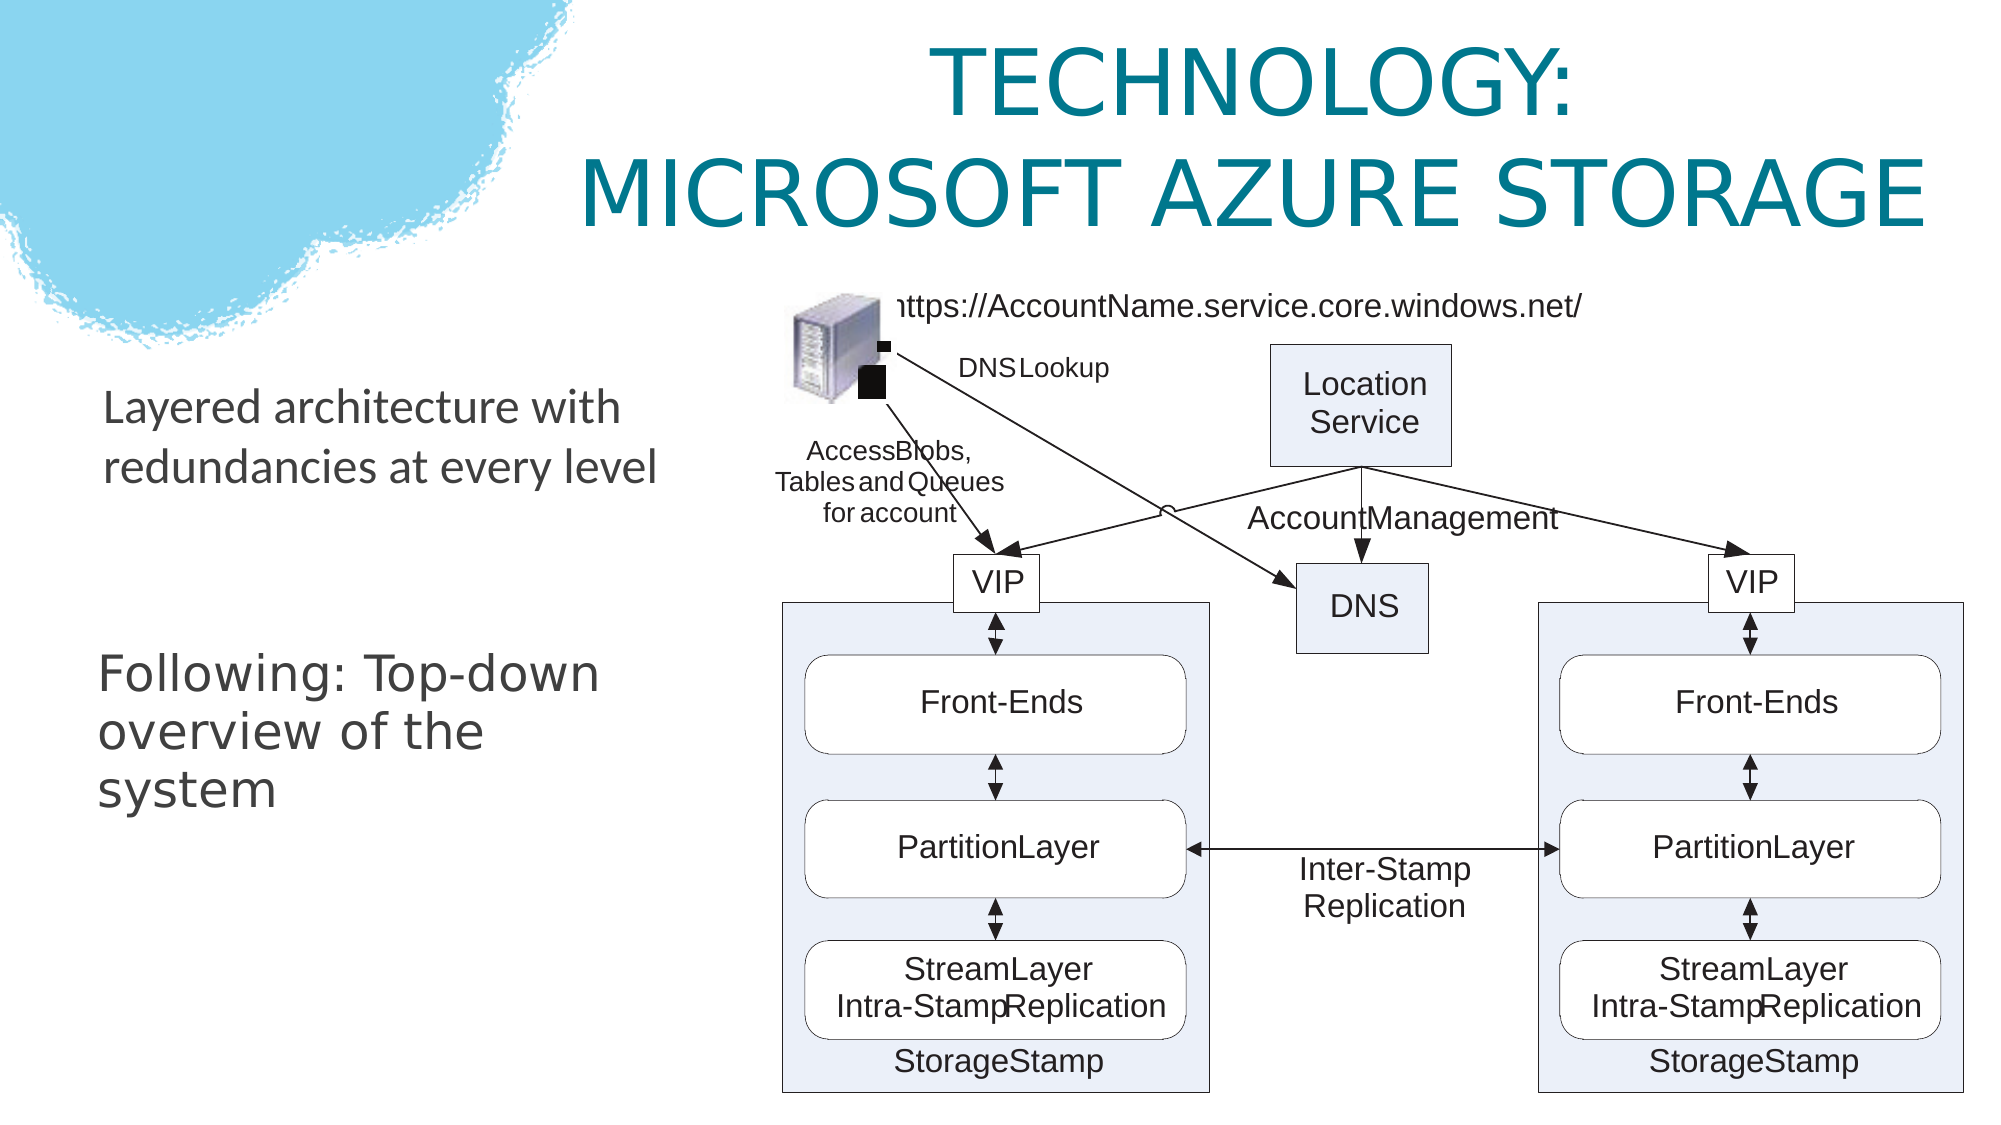

Technology:
Microsoft Azure Storage
Layered architecture with redundancies at every level
Following: Top-down overview of the system